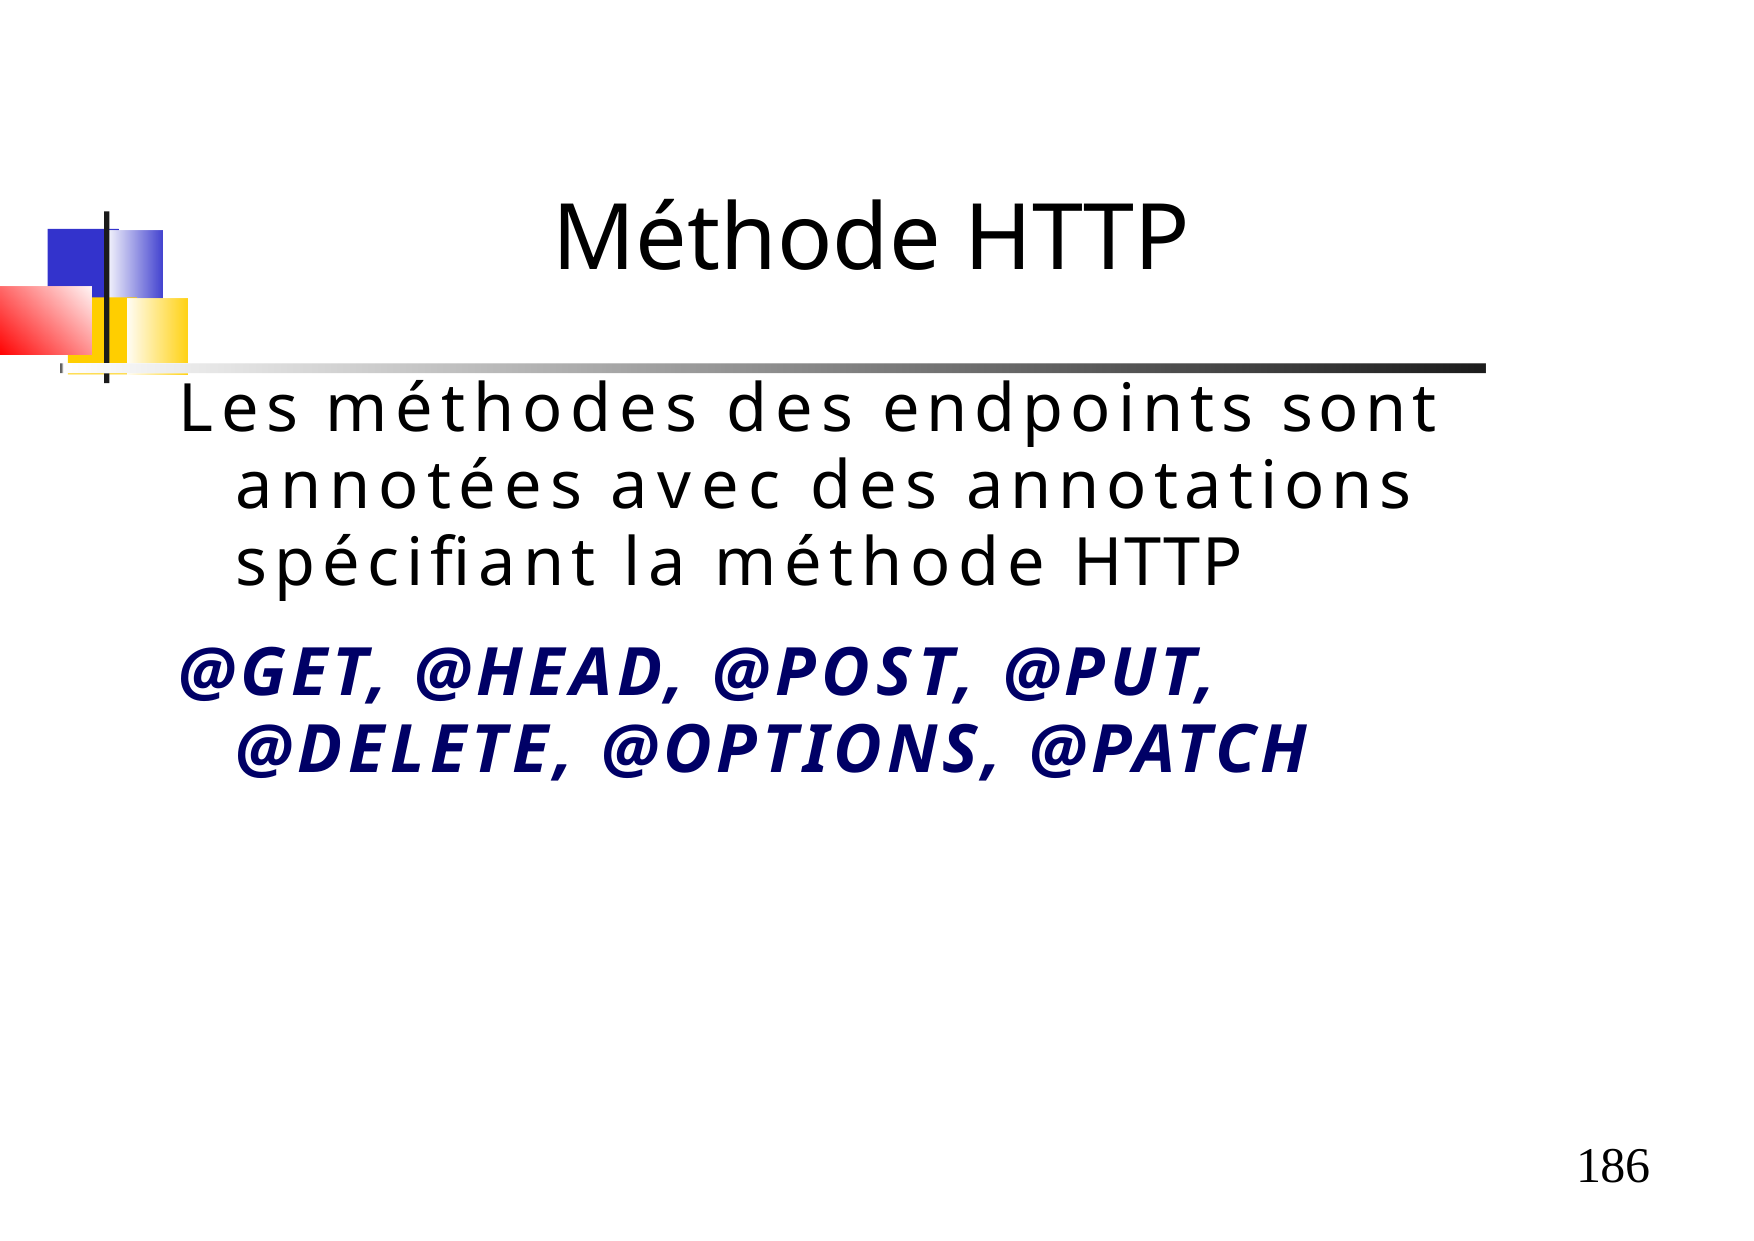

# Méthode HTTP
Les méthodes des endpoints sont annotées avec des annotations spécifiant la méthode HTTP
@GET, @HEAD, @POST, @PUT, @DELETE, @OPTIONS, @PATCH
186